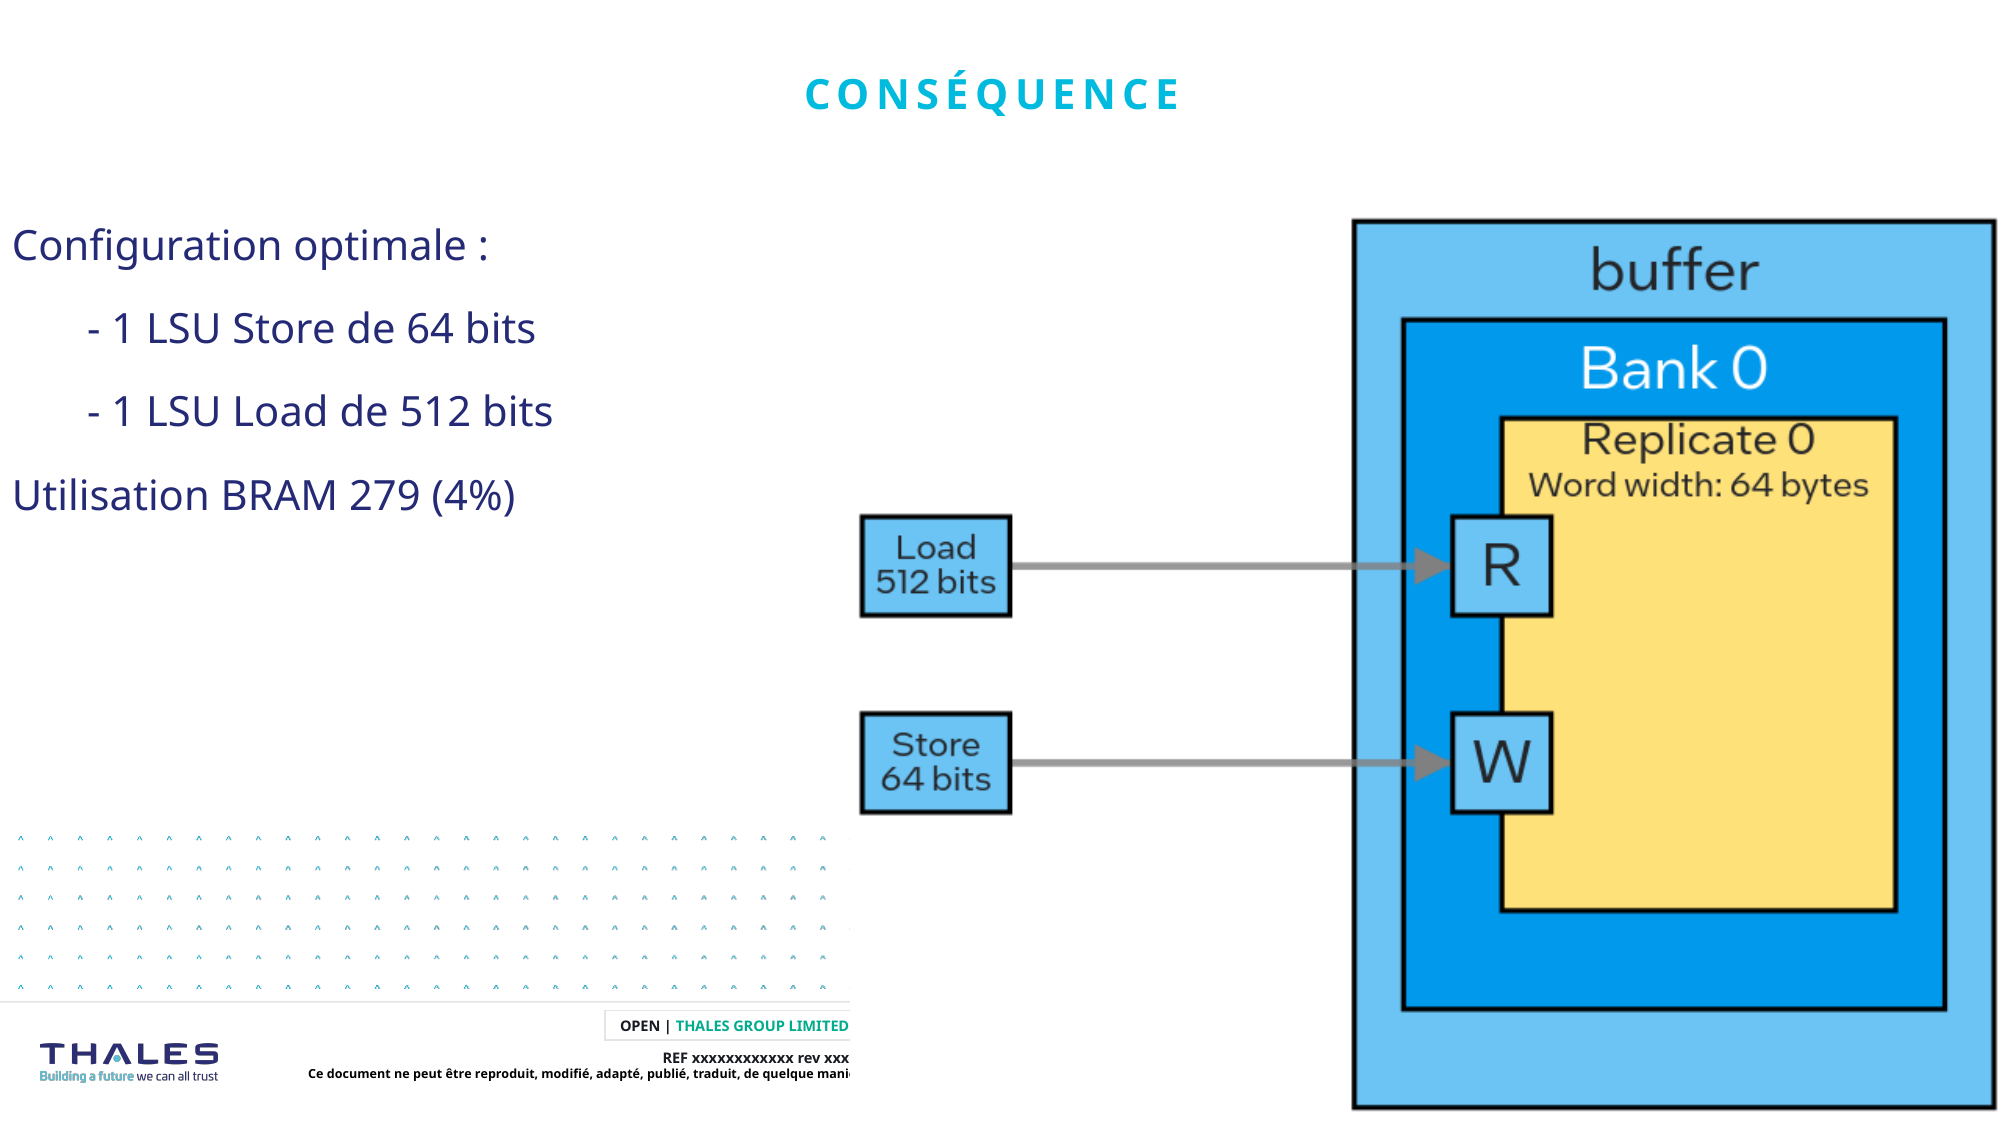

# conséquence
Configuration optimale :
 - 1 LSU Store de 64 bits
 - 1 LSU Load de 512 bits
Utilisation BRAM 279 (4%)